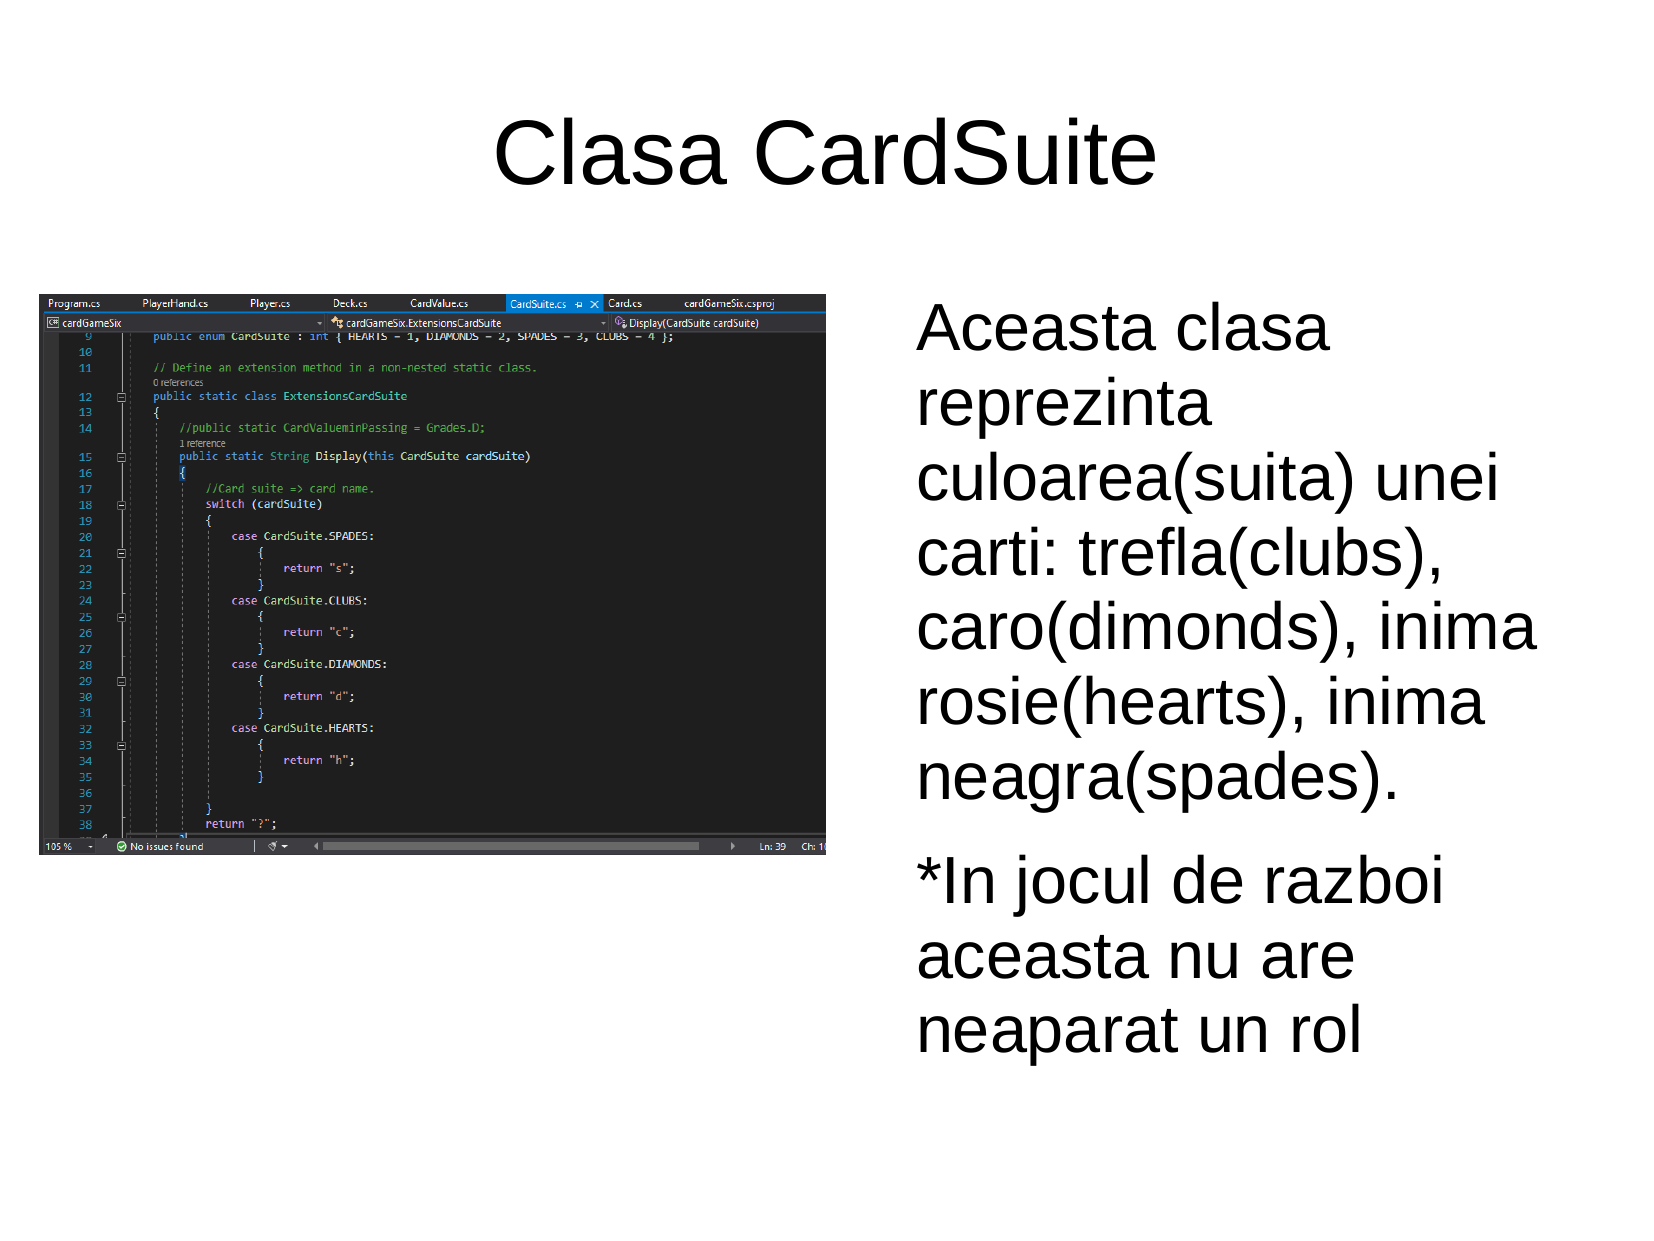

# Clasa CardSuite
Aceasta clasa reprezinta culoarea(suita) unei carti: trefla(clubs), caro(dimonds), inima rosie(hearts), inima neagra(spades).
*In jocul de razboi aceasta nu are neaparat un rol